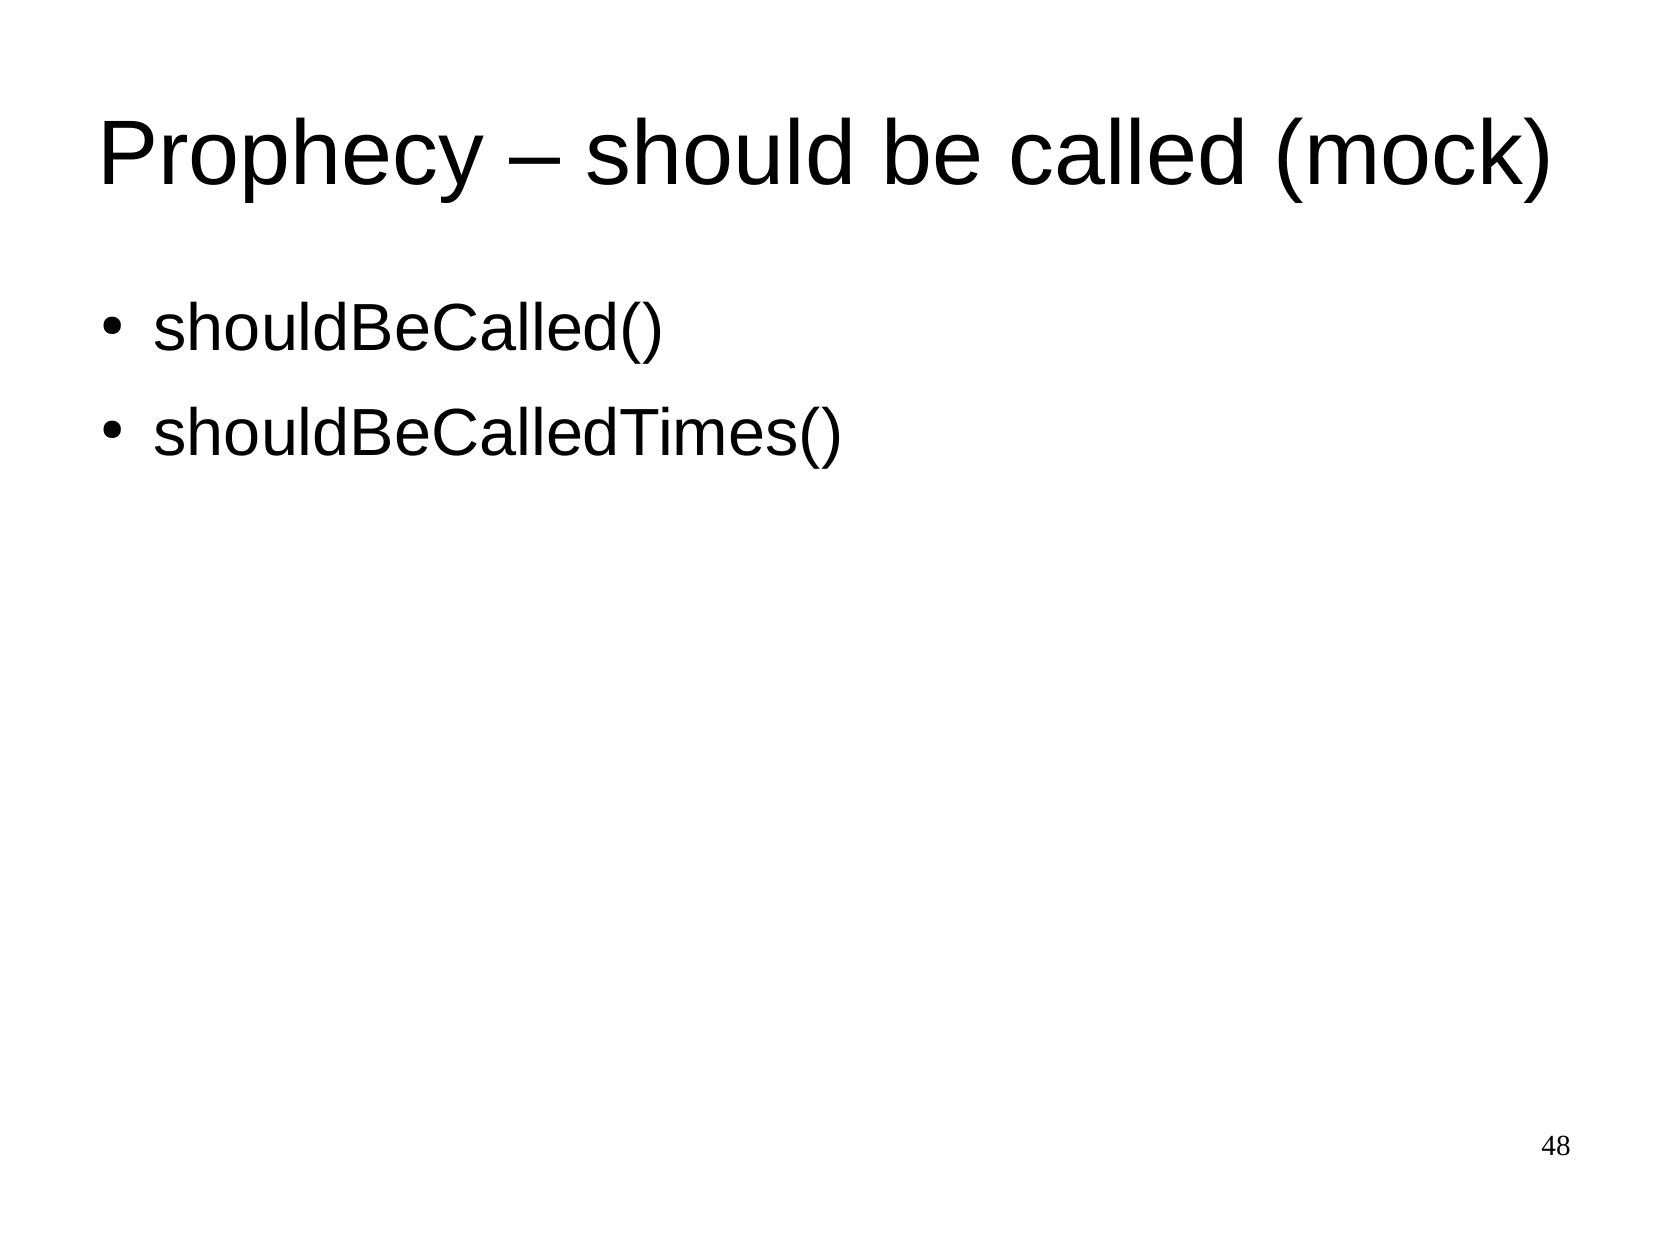

# Prophecy – should be called (mock)
shouldBeCalled()
shouldBeCalledTimes()
48